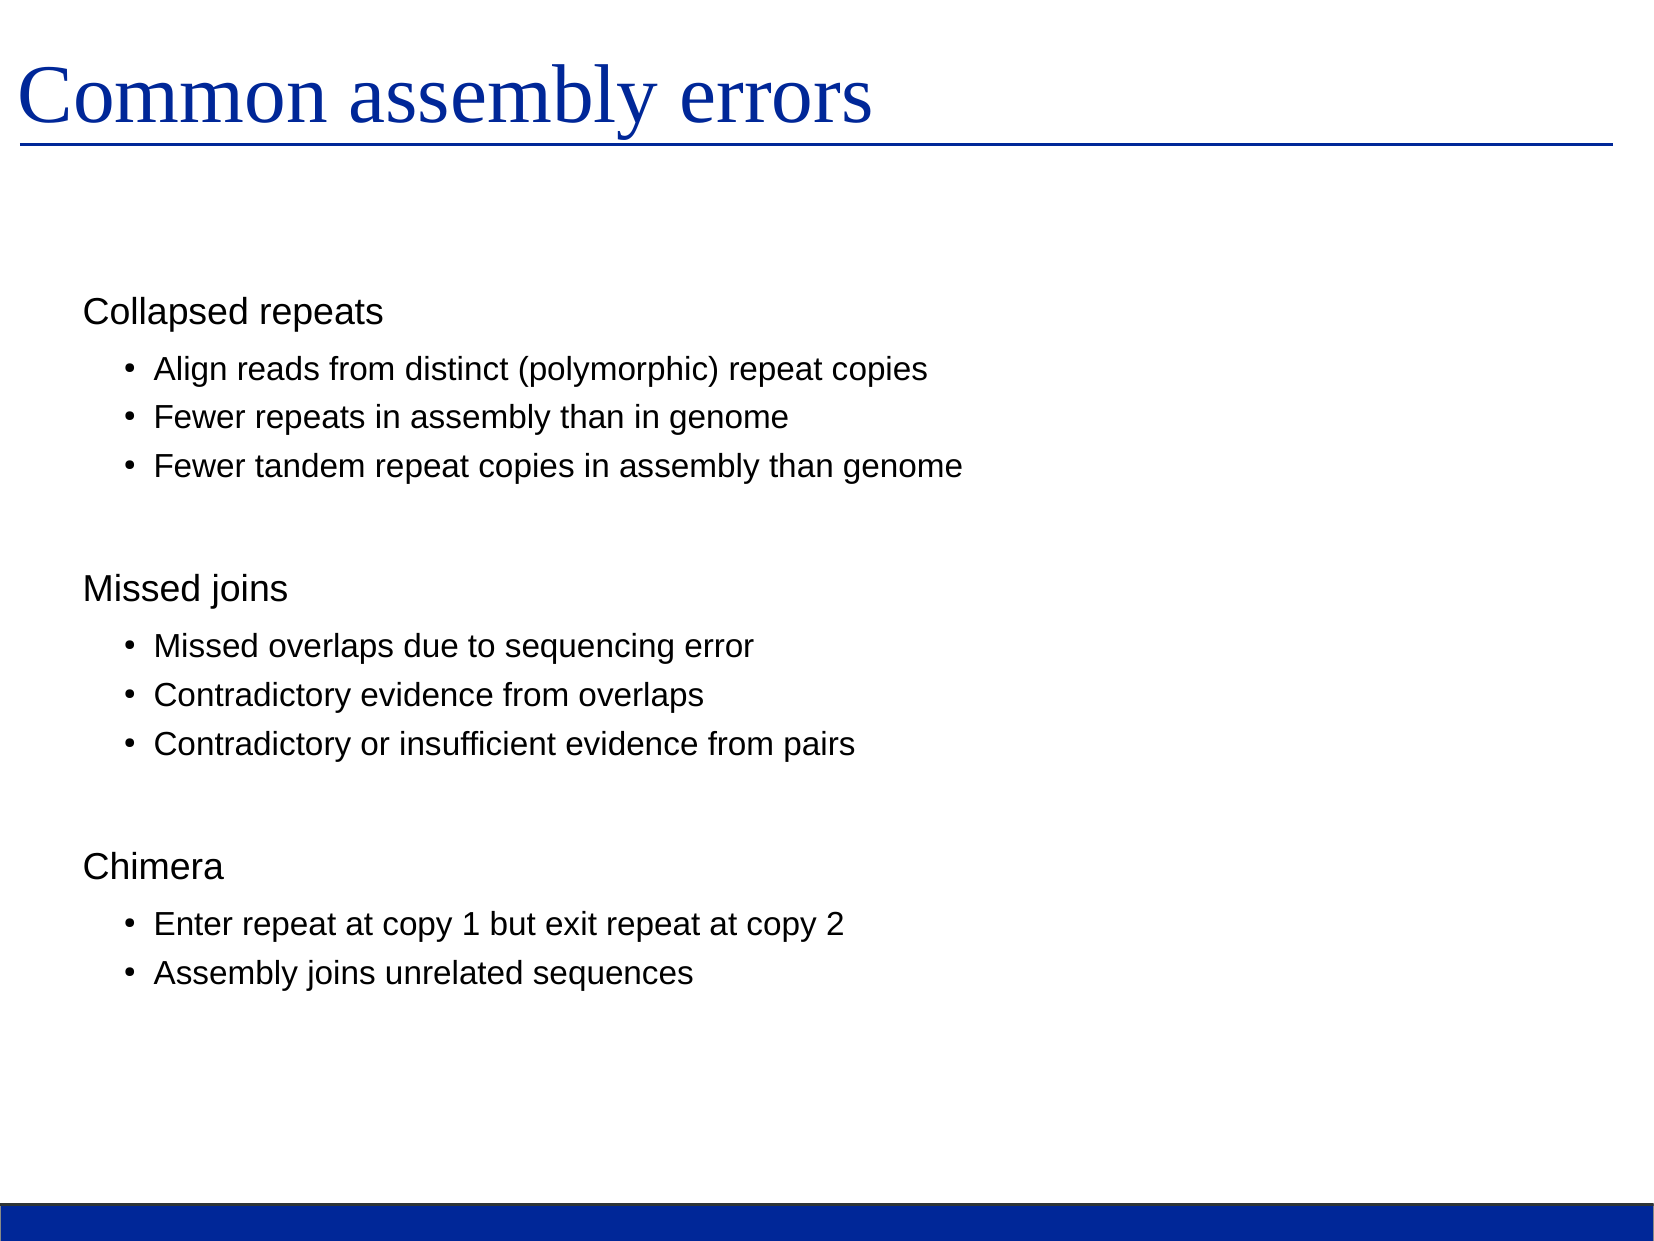

# Common assembly errors
Collapsed repeats
Align reads from distinct (polymorphic) repeat copies
Fewer repeats in assembly than in genome
Fewer tandem repeat copies in assembly than genome
Missed joins
Missed overlaps due to sequencing error
Contradictory evidence from overlaps
Contradictory or insufficient evidence from pairs
Chimera
Enter repeat at copy 1 but exit repeat at copy 2
Assembly joins unrelated sequences